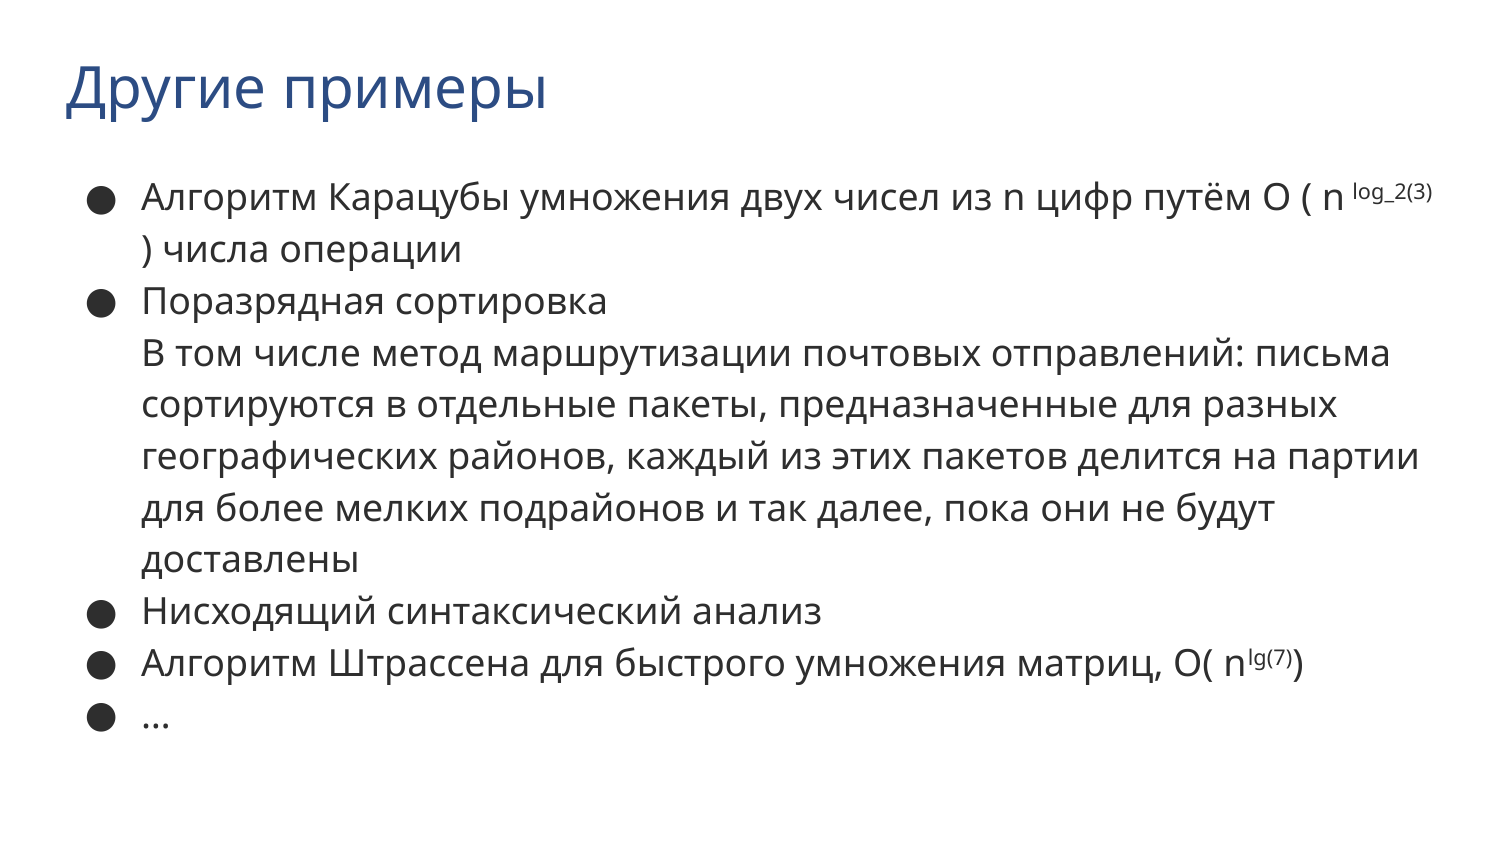

# Другие примеры
Алгоритм Карацубы умножения двух чисел из n цифр путём O ( n log_2(3) ) числа операции
Поразрядная сортировка
В том числе метод маршрутизации почтовых отправлений: письма сортируются в отдельные пакеты, предназначенные для разных географических районов, каждый из этих пакетов делится на партии для более мелких подрайонов и так далее, пока они не будут доставлены
Нисходящий синтаксический анализ
Алгоритм Штрассена для быстрого умножения матриц, O( nlg(7))
…